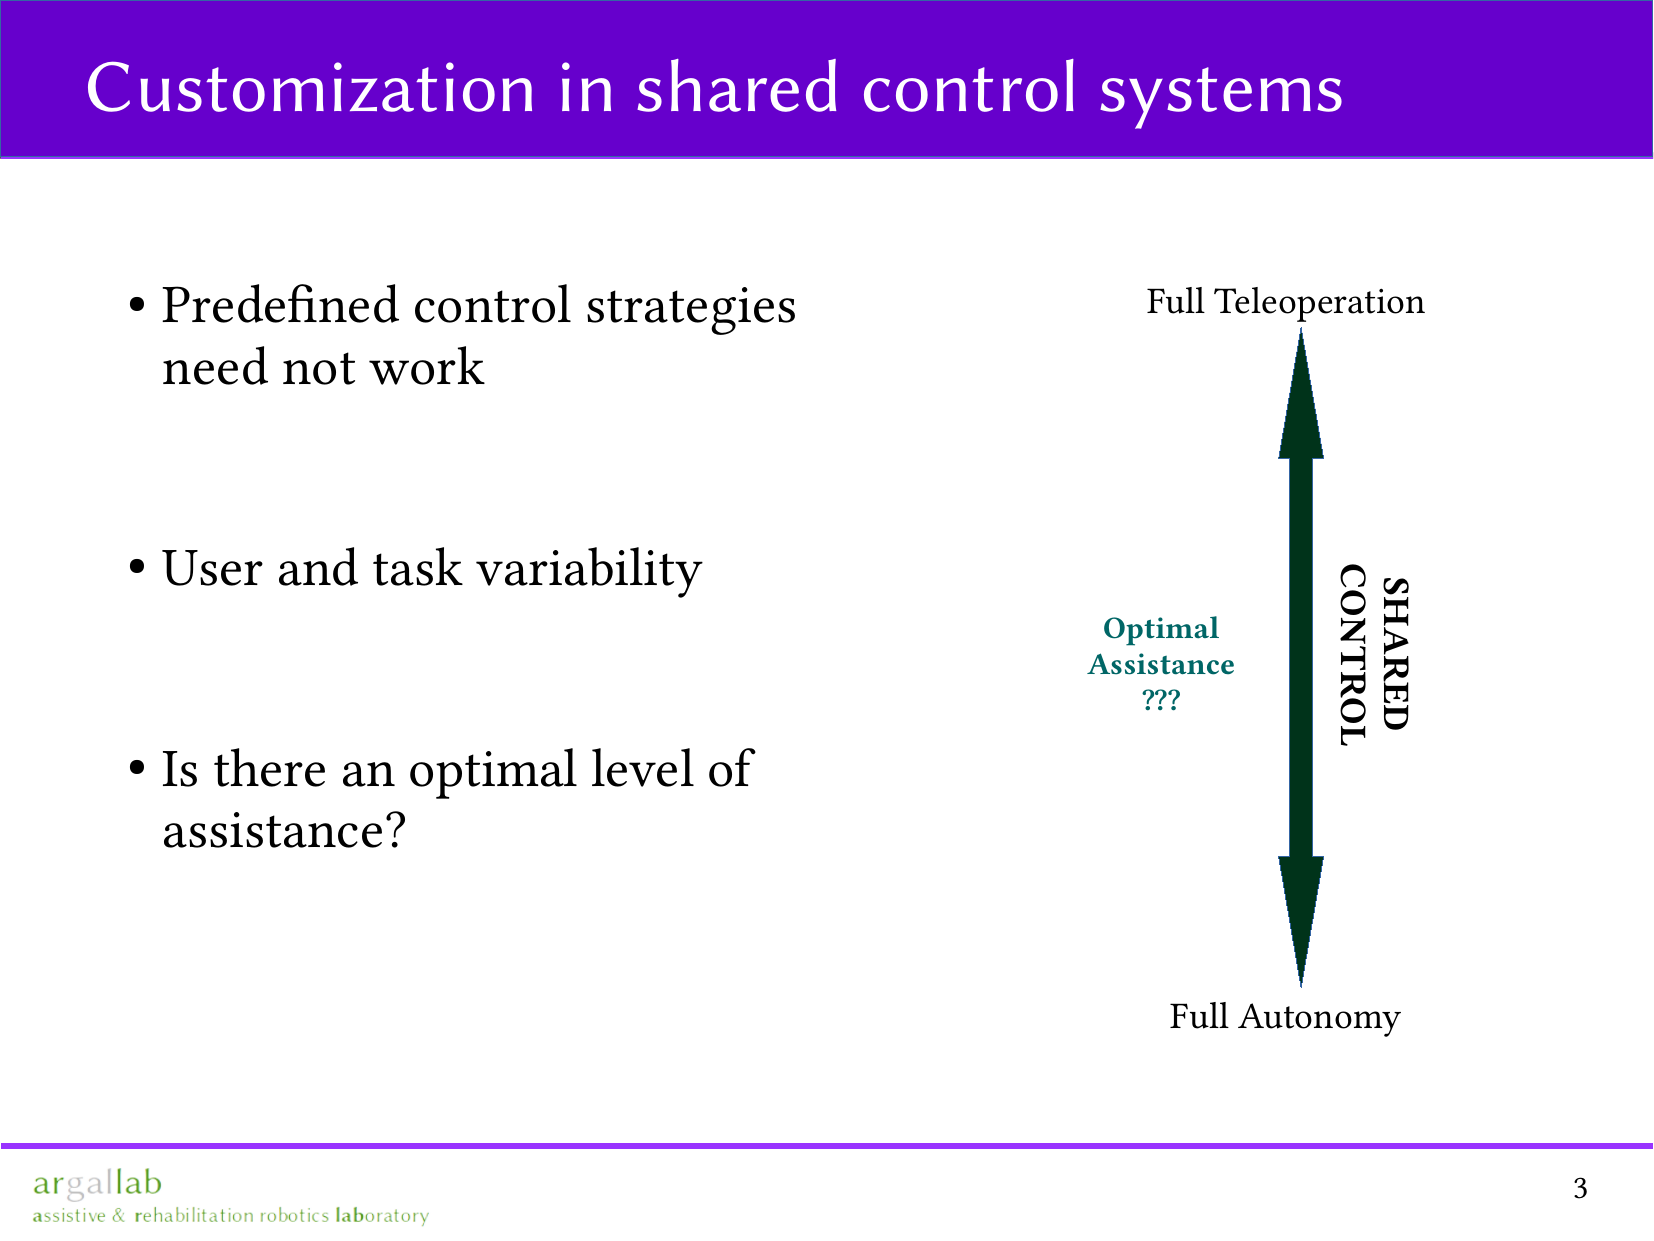

Customization in shared control systems
Predefined control strategies need not work
User and task variability
Is there an optimal level of assistance?
Full Teleoperation
Optimal
Assistance
???
SHARED CONTROL
Full Autonomy